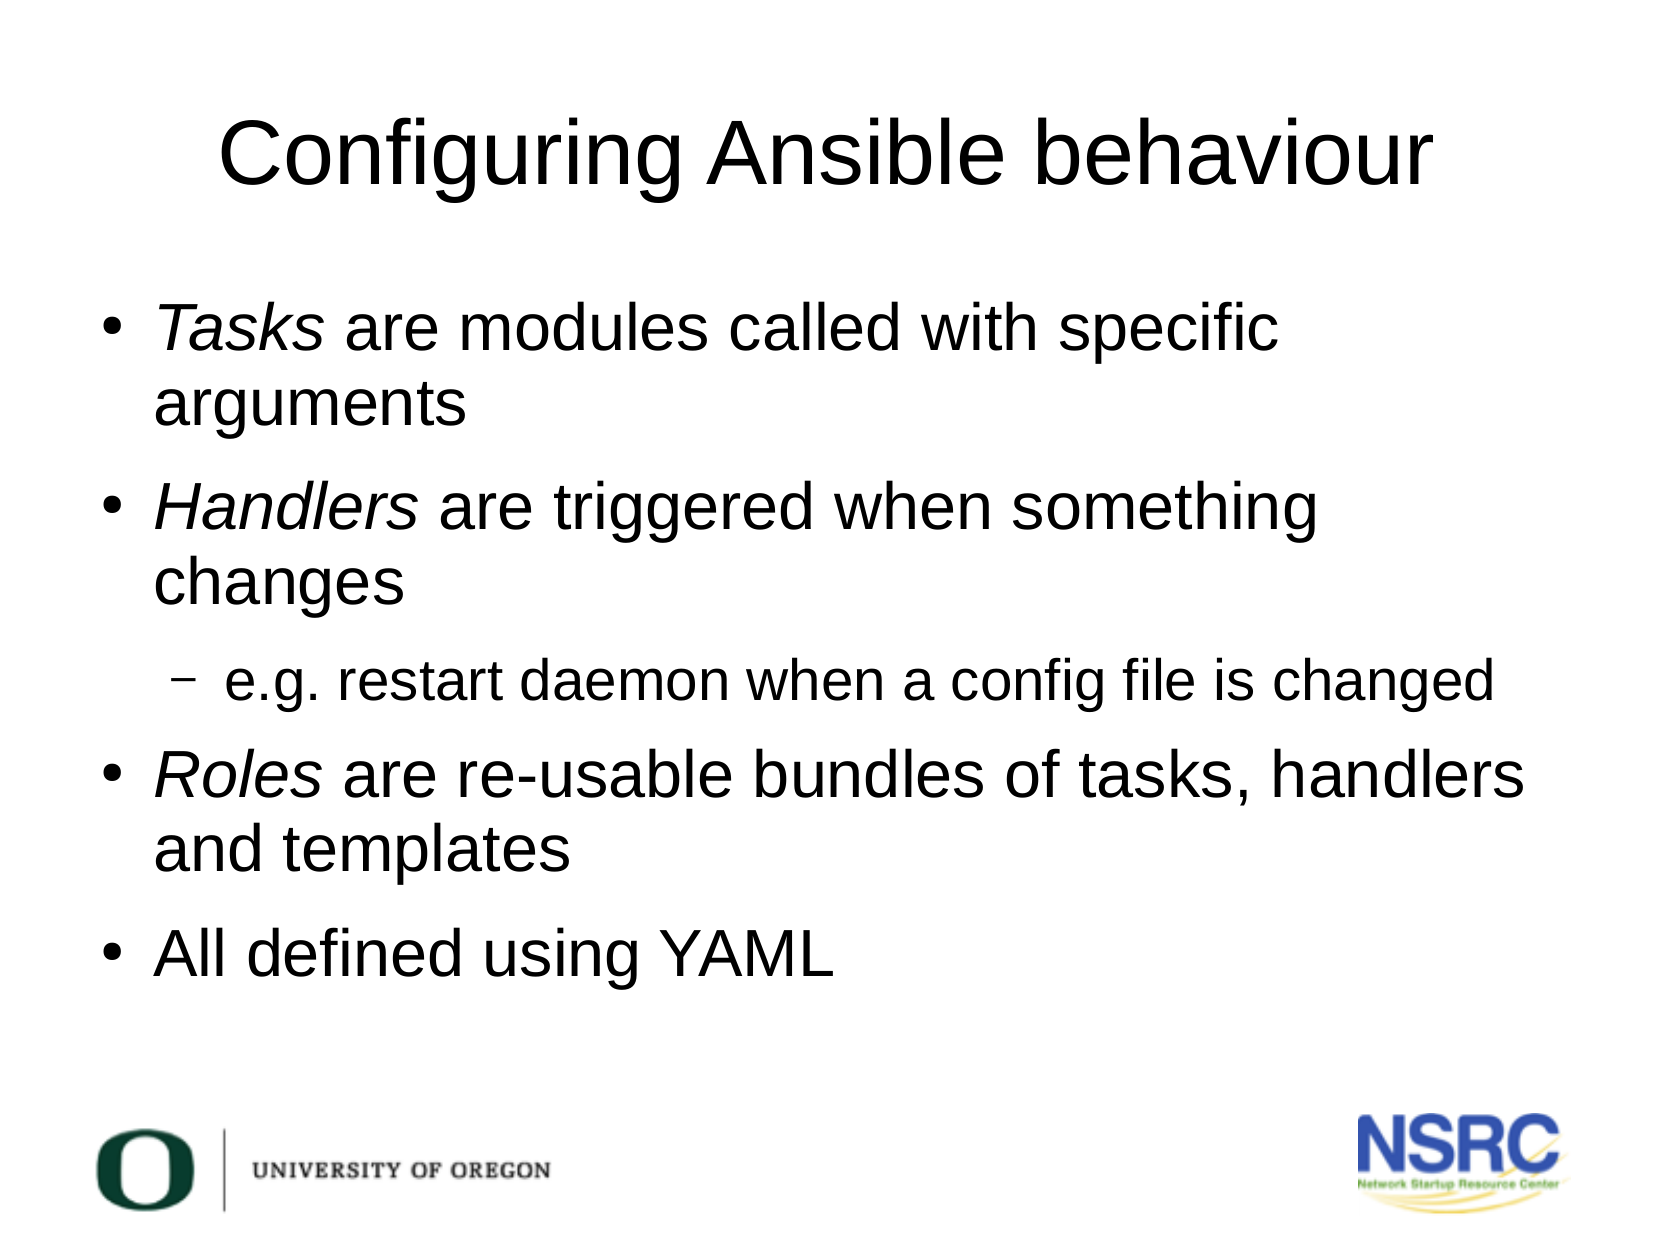

# Configuring Ansible behaviour
Tasks are modules called with specific arguments
Handlers are triggered when something changes
e.g. restart daemon when a config file is changed
Roles are re-usable bundles of tasks, handlers and templates
All defined using YAML